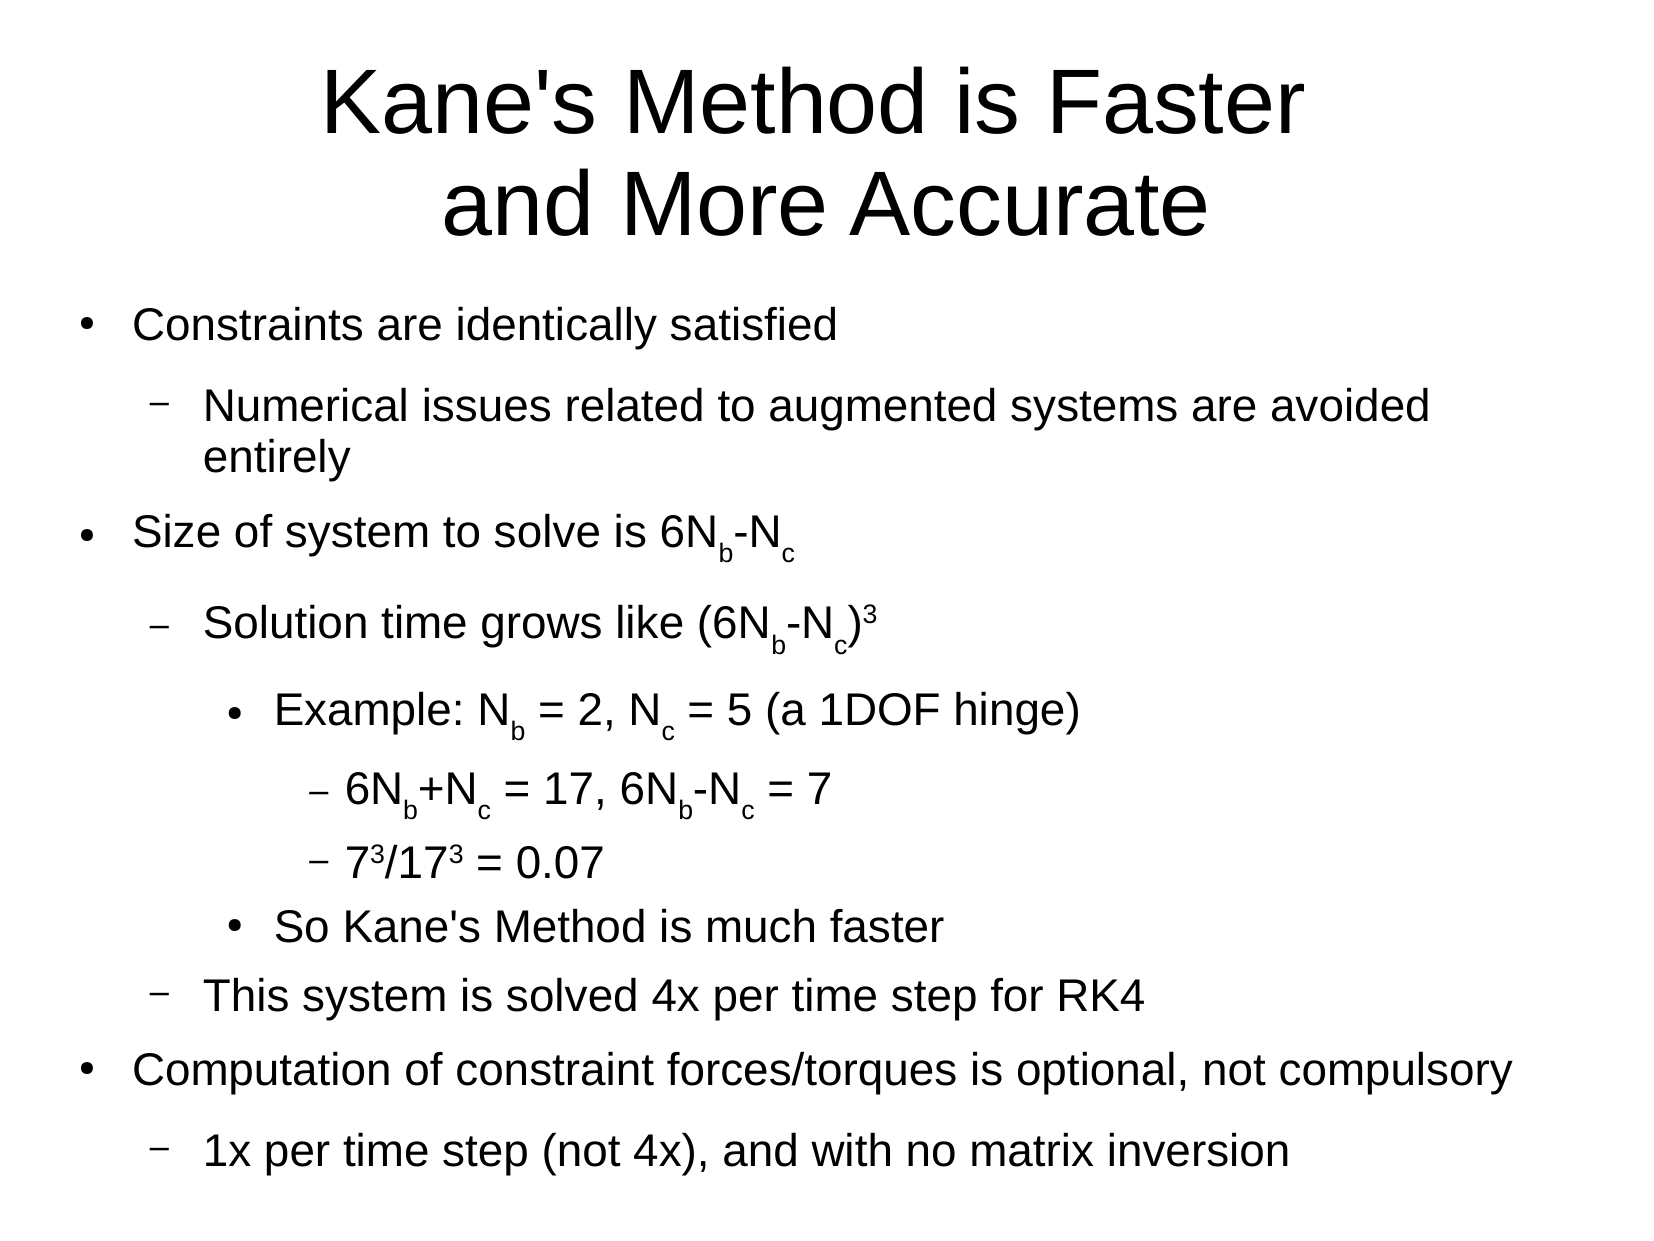

# Kane's Method is Faster and More Accurate
Constraints are identically satisfied
Numerical issues related to augmented systems are avoided entirely
Size of system to solve is 6Nb-Nc
Solution time grows like (6Nb-Nc)3
Example: Nb = 2, Nc = 5 (a 1DOF hinge)
6Nb+Nc = 17, 6Nb-Nc = 7
73/173 = 0.07
So Kane's Method is much faster
This system is solved 4x per time step for RK4
Computation of constraint forces/torques is optional, not compulsory
1x per time step (not 4x), and with no matrix inversion